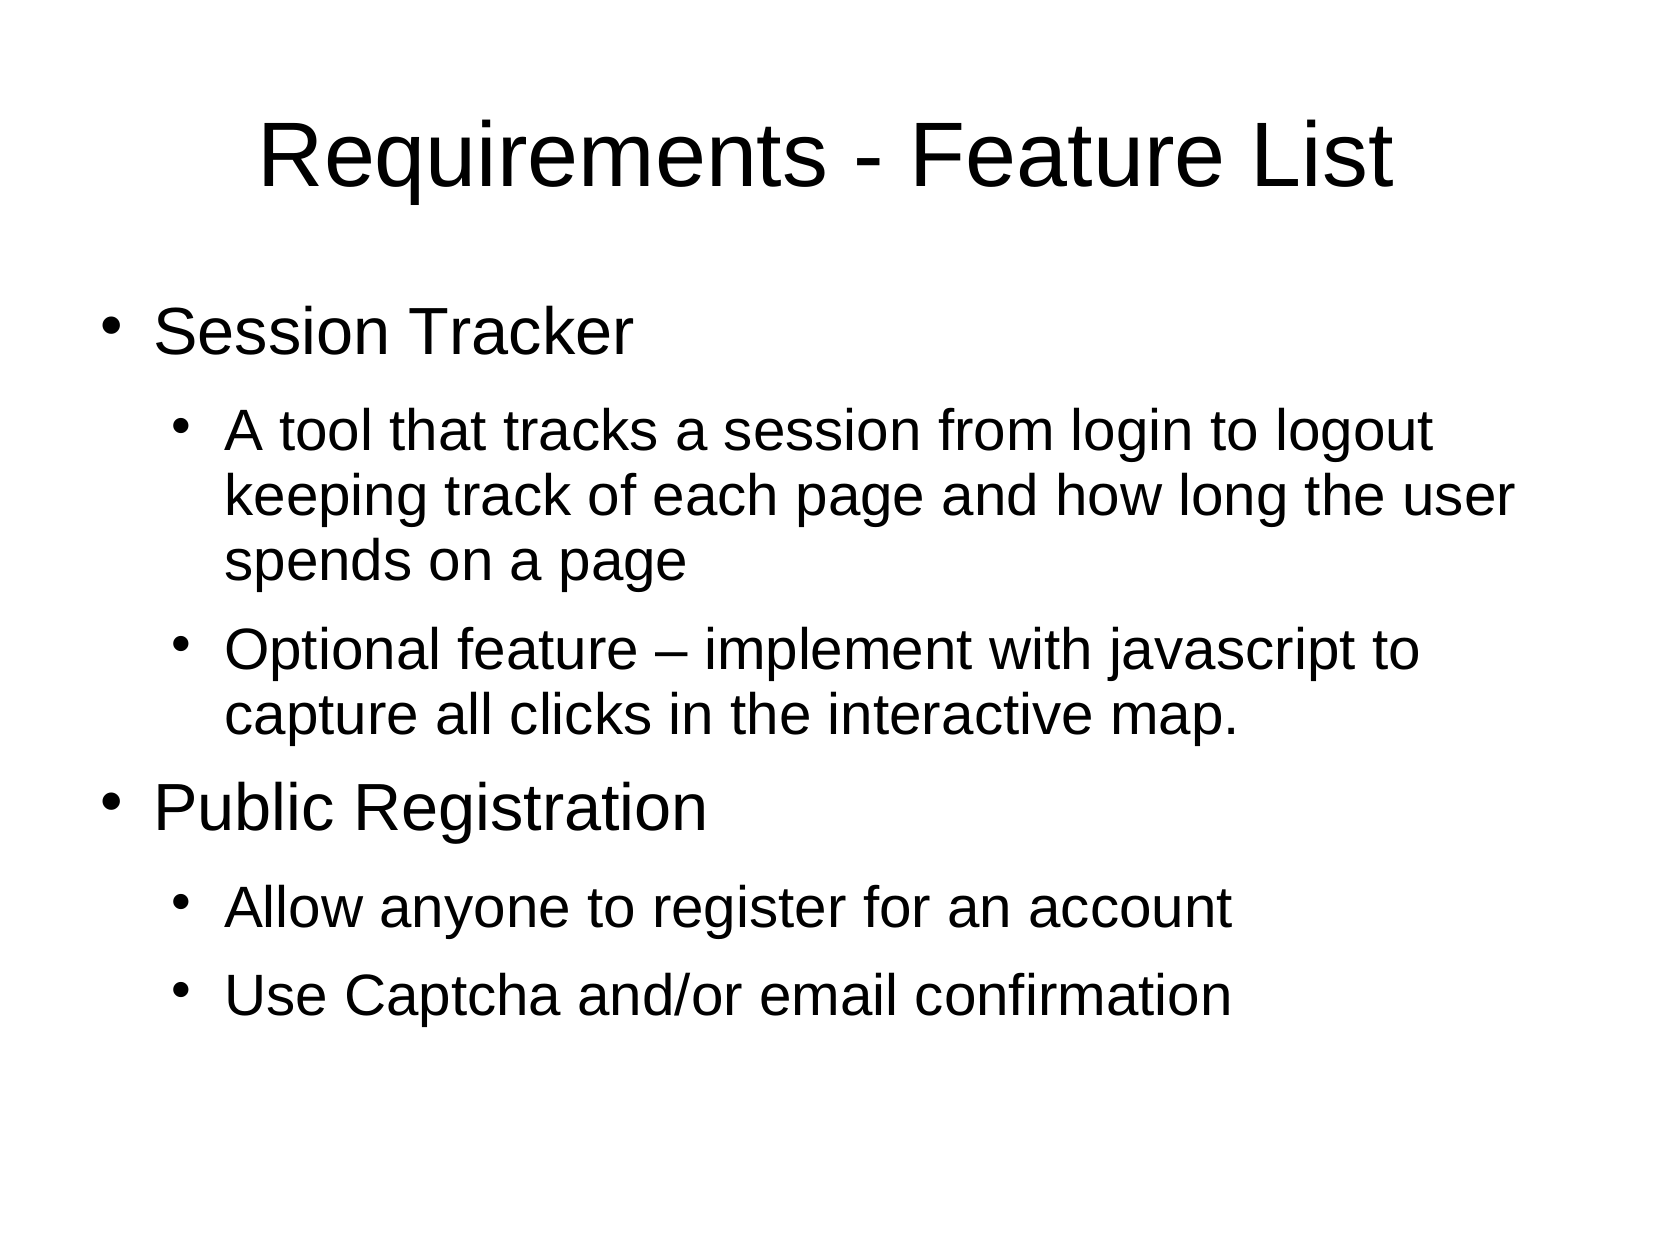

# Requirements - Feature List
Session Tracker
A tool that tracks a session from login to logout keeping track of each page and how long the user spends on a page
Optional feature – implement with javascript to capture all clicks in the interactive map.
Public Registration
Allow anyone to register for an account
Use Captcha and/or email confirmation